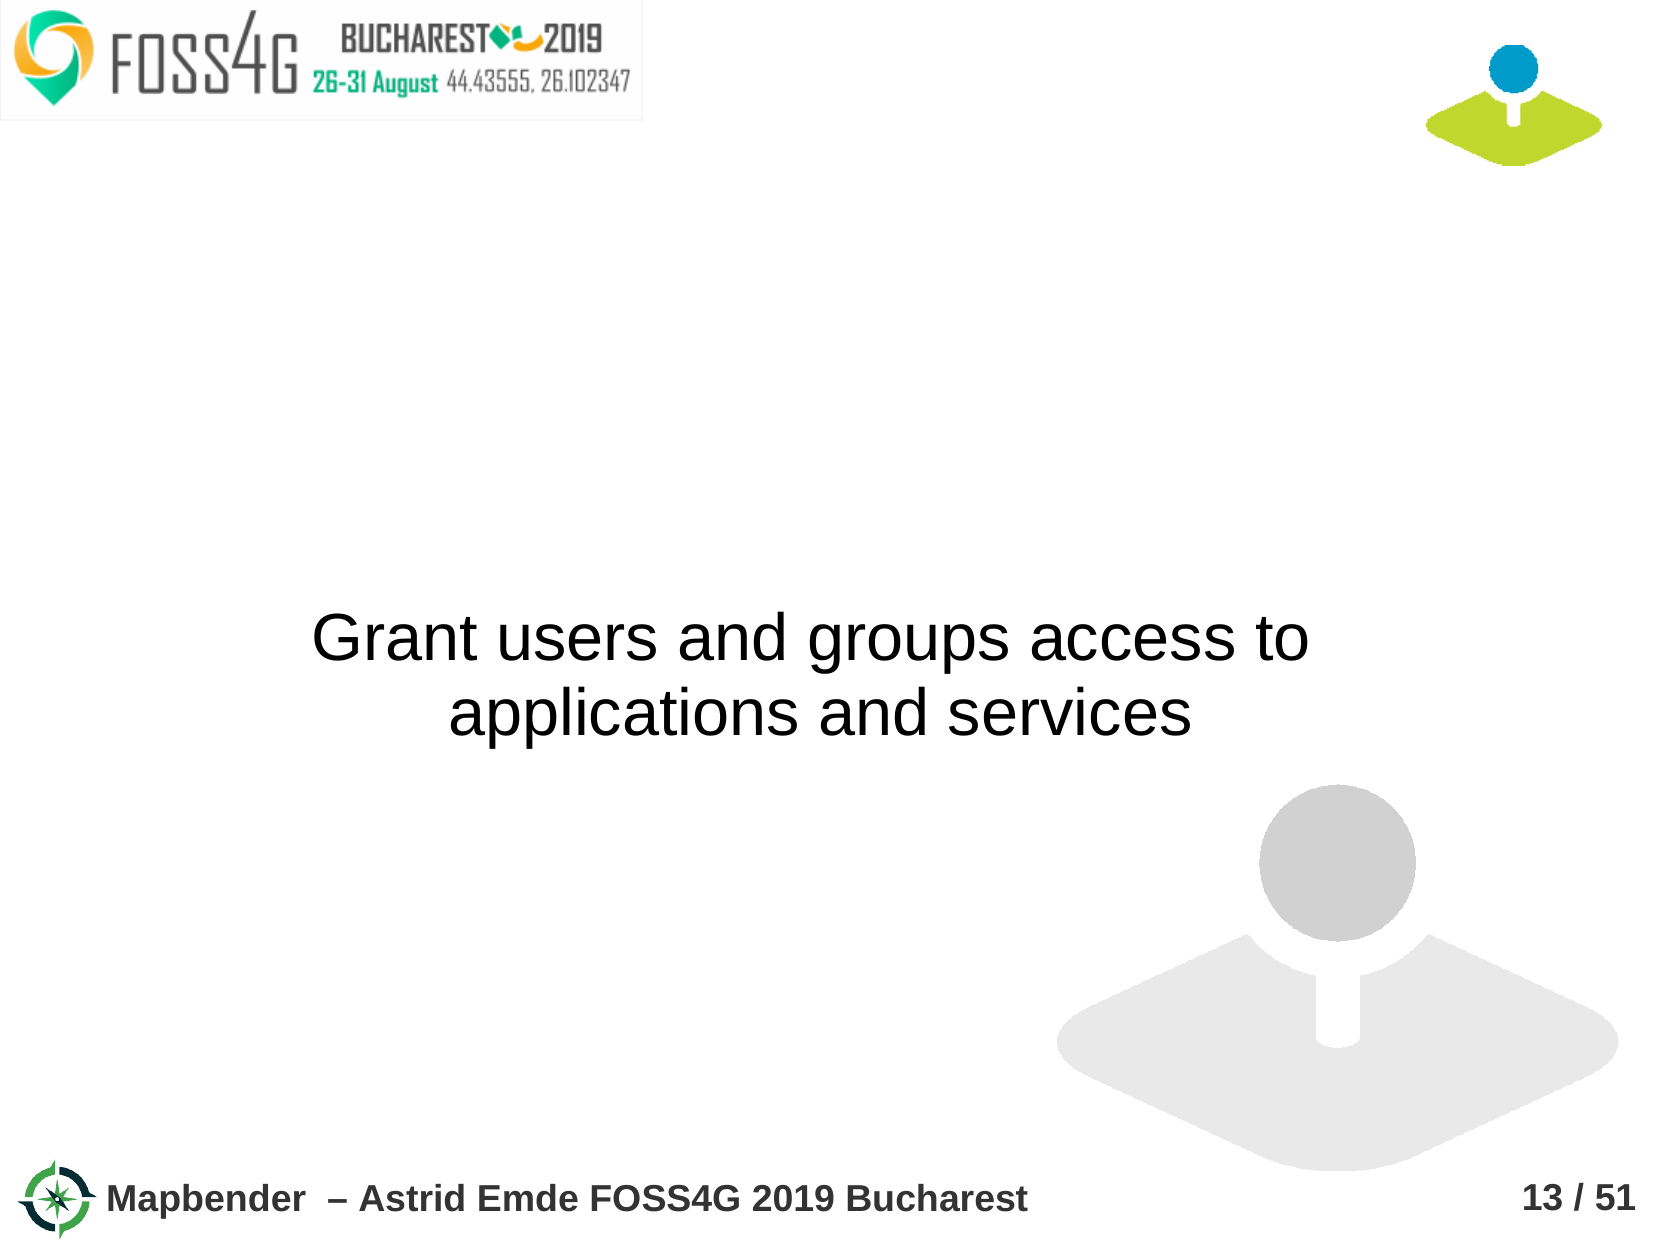

# Grant users and groups access to
applications and services